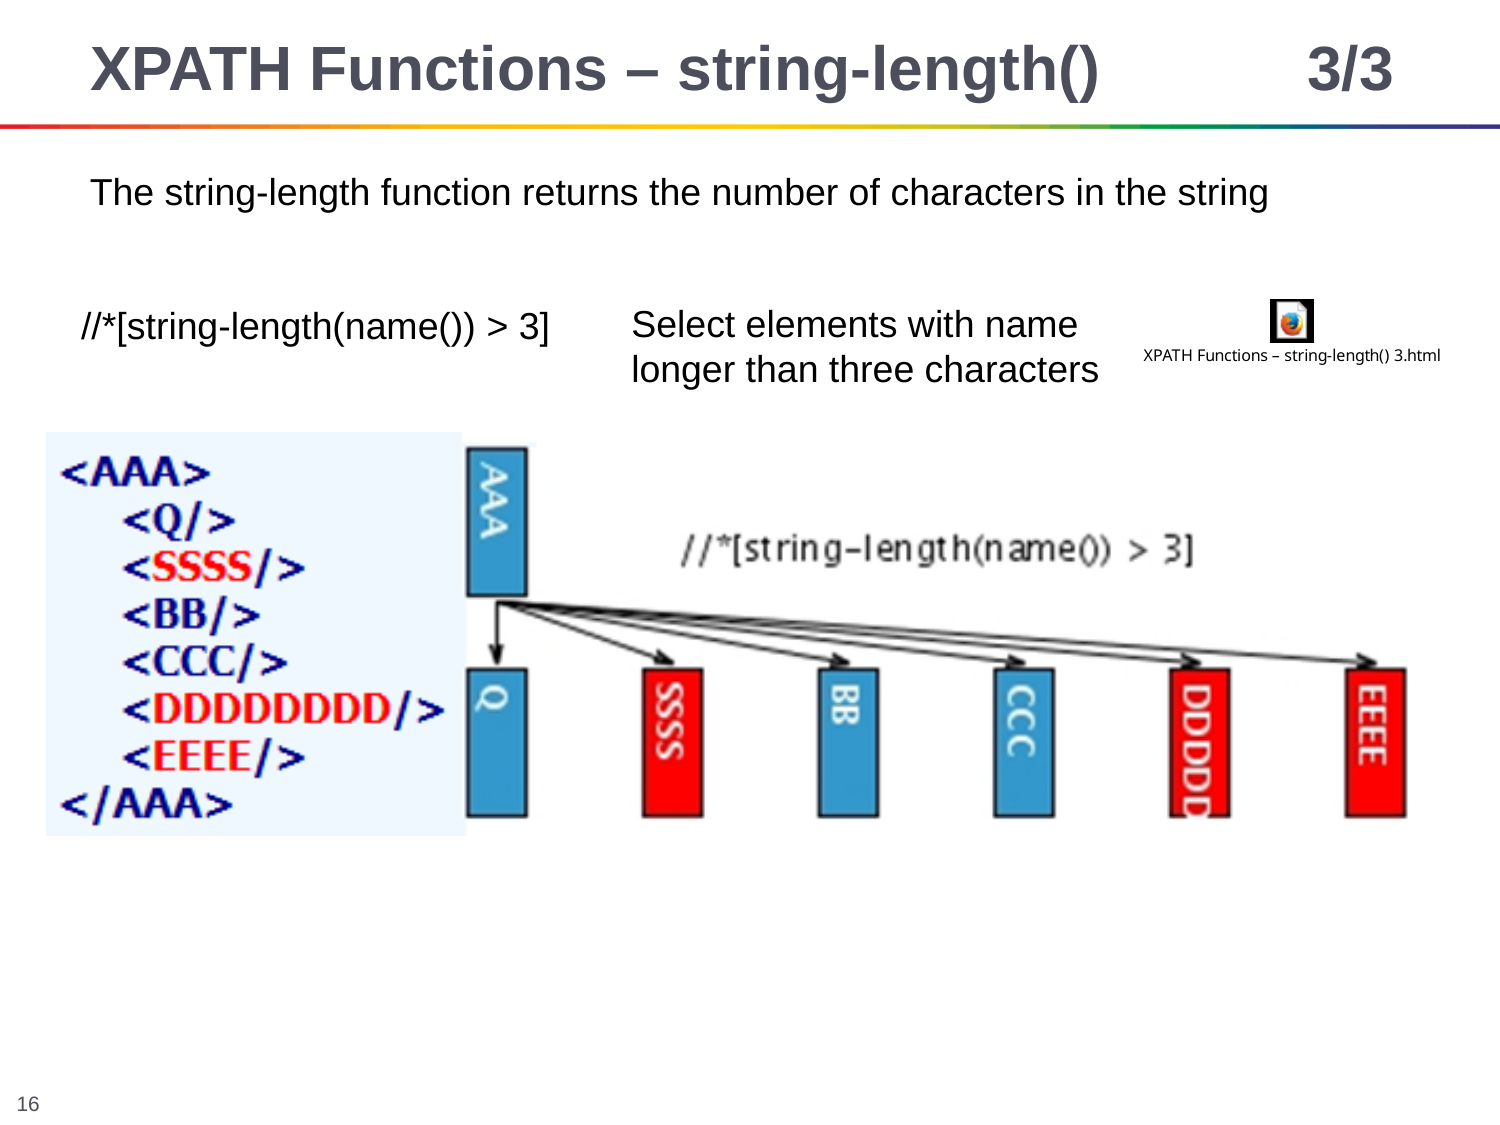

# XPATH Functions – string-length() 3/3
The string-length function returns the number of characters in the string
Select elements with name longer than three characters
//*[string-length(name()) > 3]